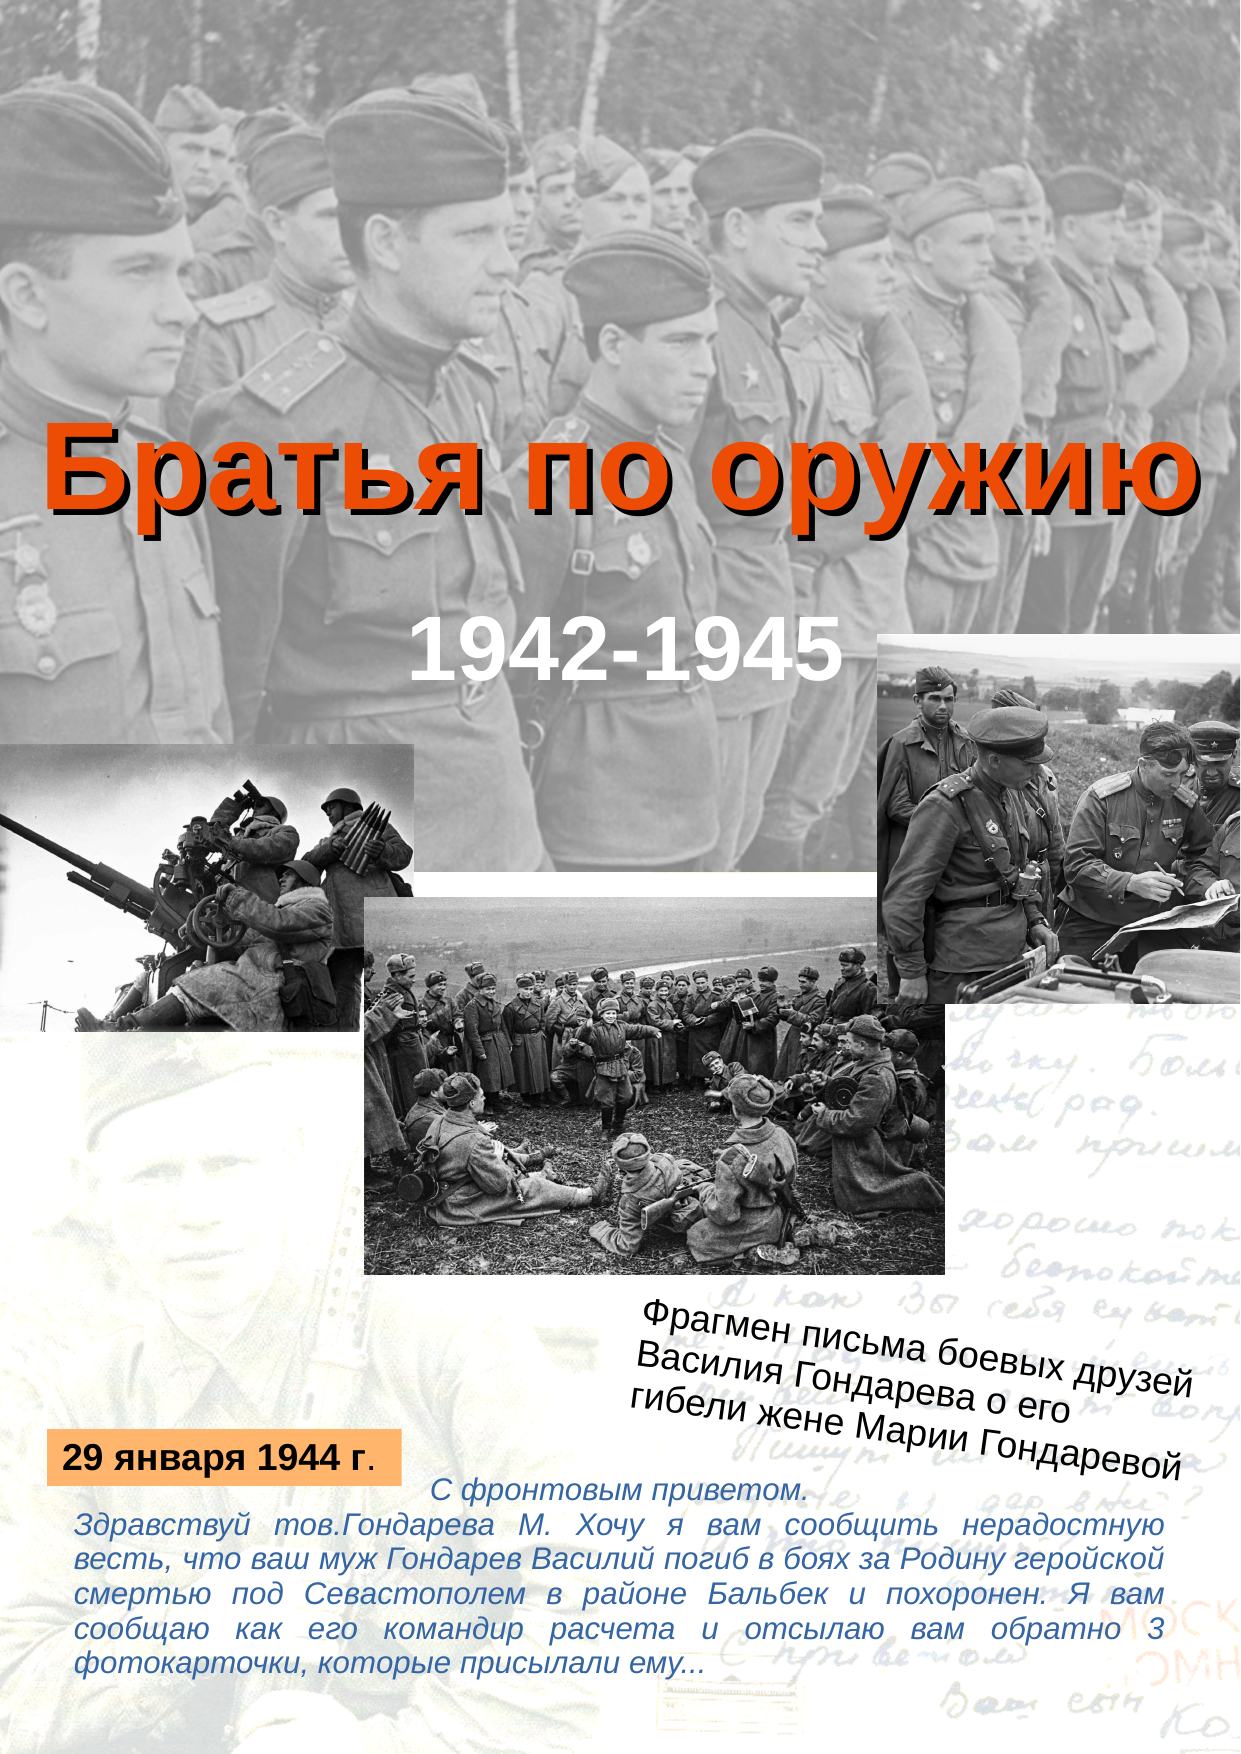

Братья по оружию
1942-1945
Фрагмен письма боевых друзей Василия Гондарева о его гибели жене Марии Гондаревой
29 января 1944 г.
С фронтовым приветом.
Здравствуй тов.Гондарева М. Хочу я вам сообщить нерадостную весть, что ваш муж Гондарев Василий погиб в боях за Родину геройской смертью под Севастополем в районе Бальбек и похоронен. Я вам сообщаю как его командир расчета и отсылаю вам обратно 3 фотокарточки, которые присылали ему...